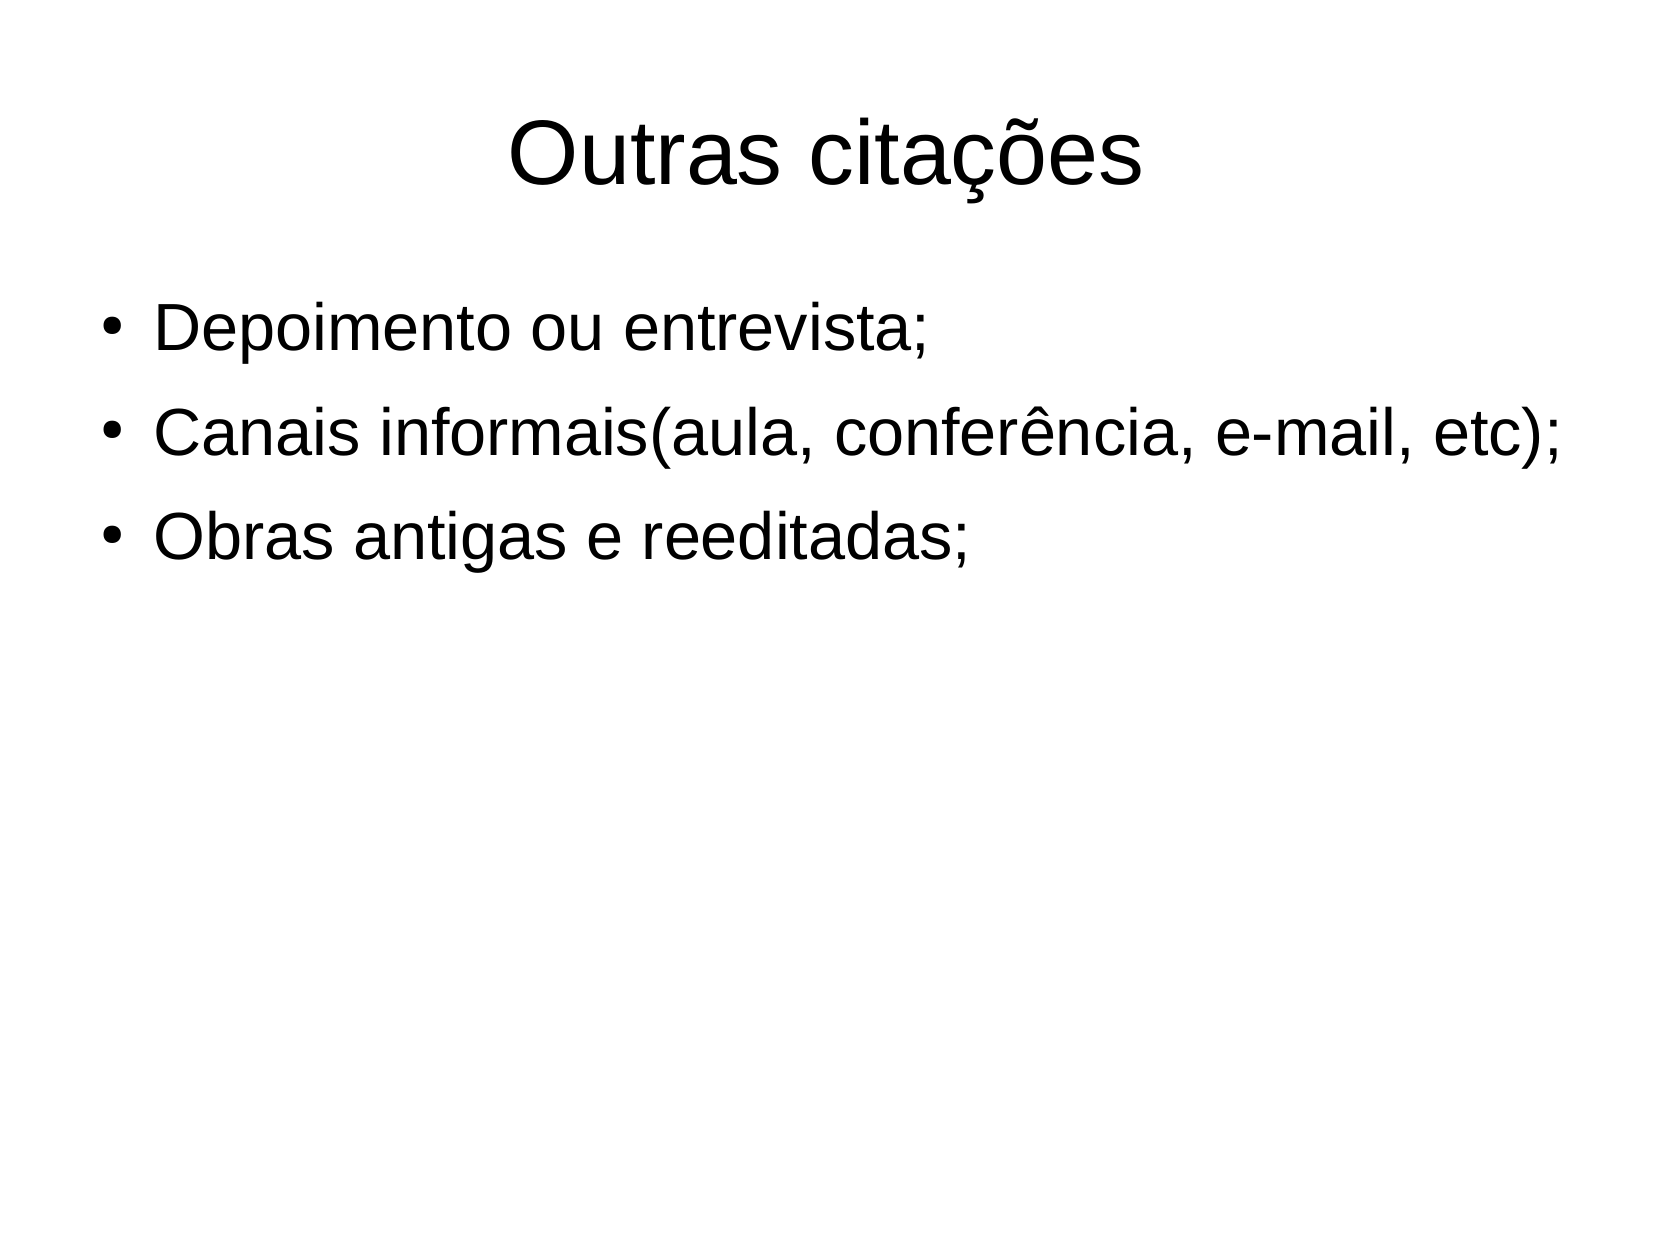

# Outras citações
Depoimento ou entrevista;
Canais informais(aula, conferência, e-mail, etc);
Obras antigas e reeditadas;